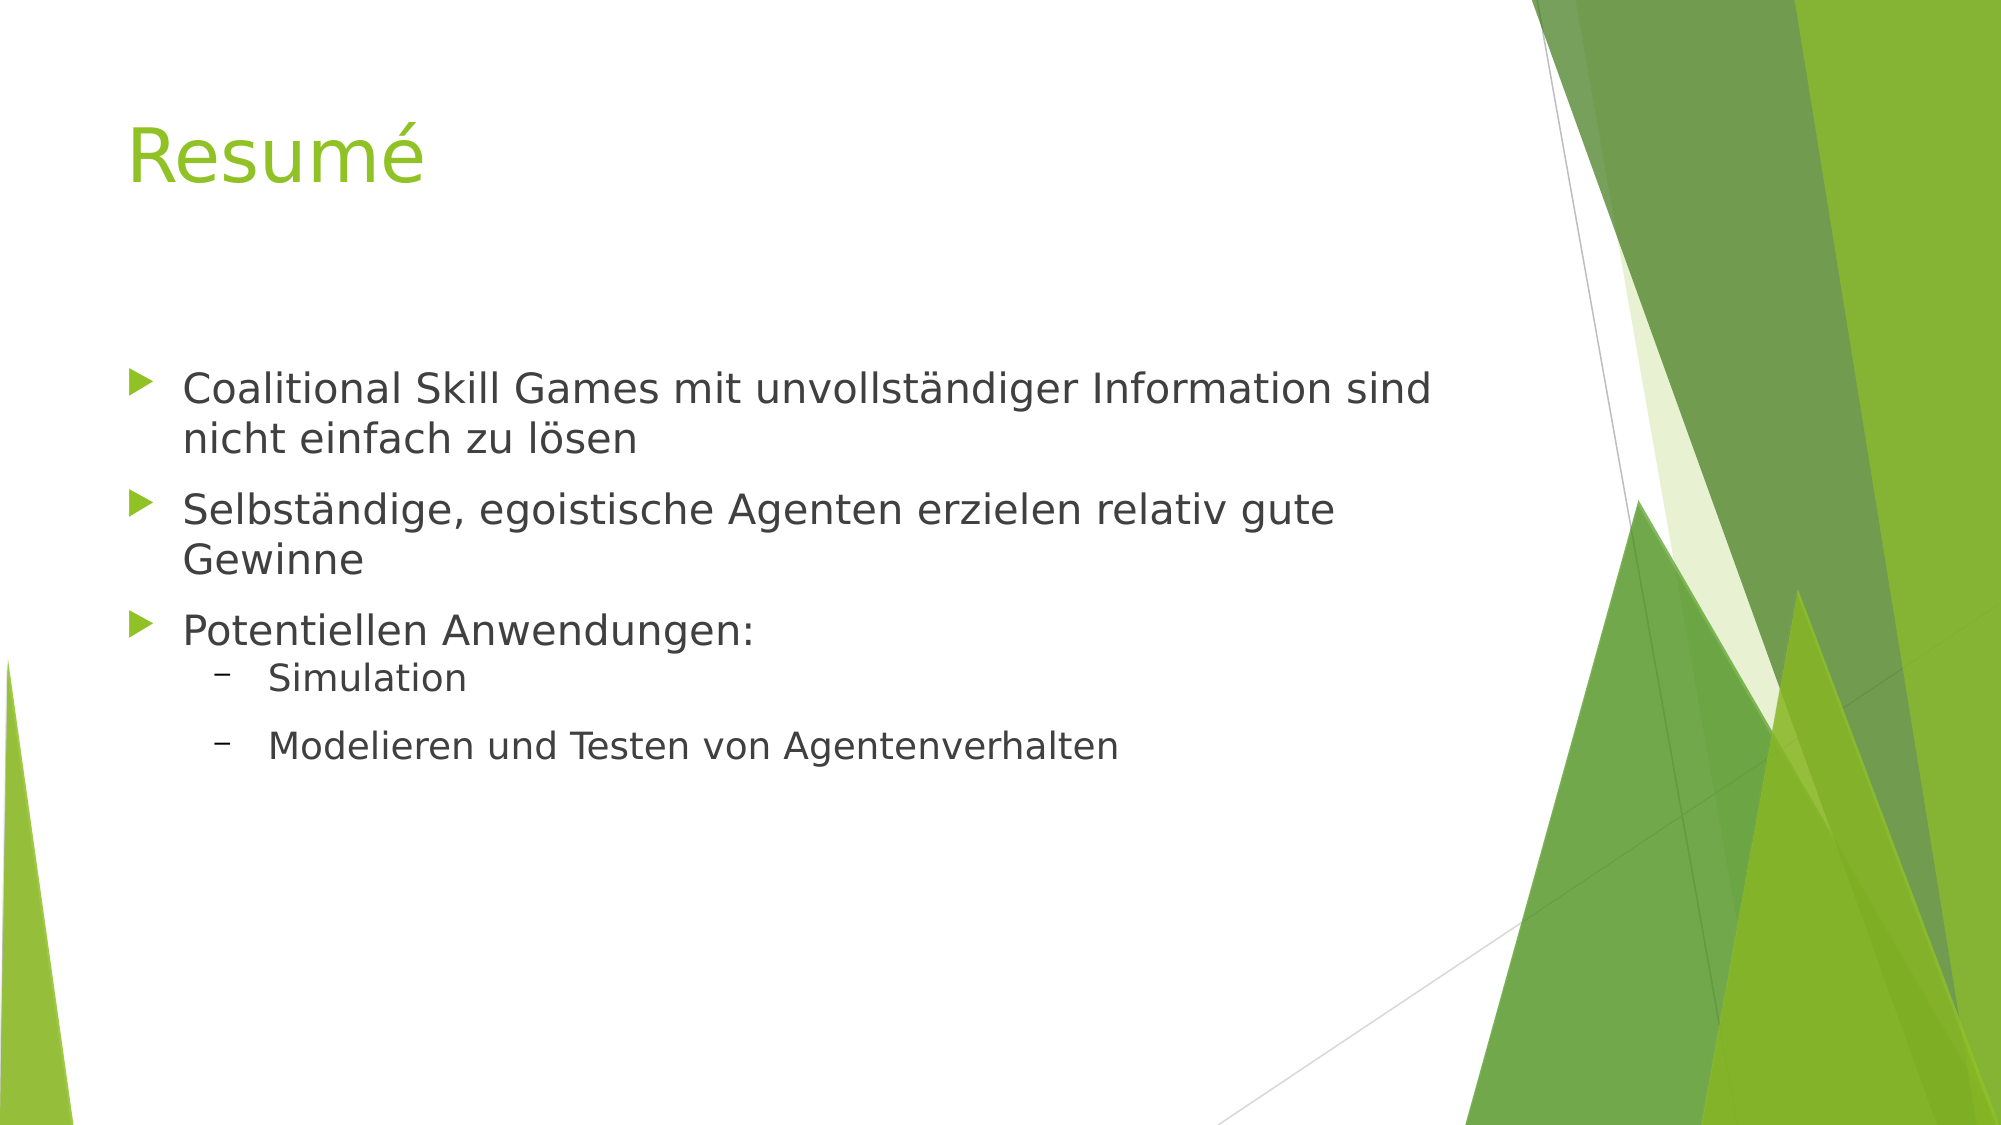

# Resumé
Coalitional Skill Games mit unvollständiger Information sind nicht einfach zu lösen
Selbständige, egoistische Agenten erzielen relativ gute Gewinne
Potentiellen Anwendungen:
Simulation
Modelieren und Testen von Agentenverhalten